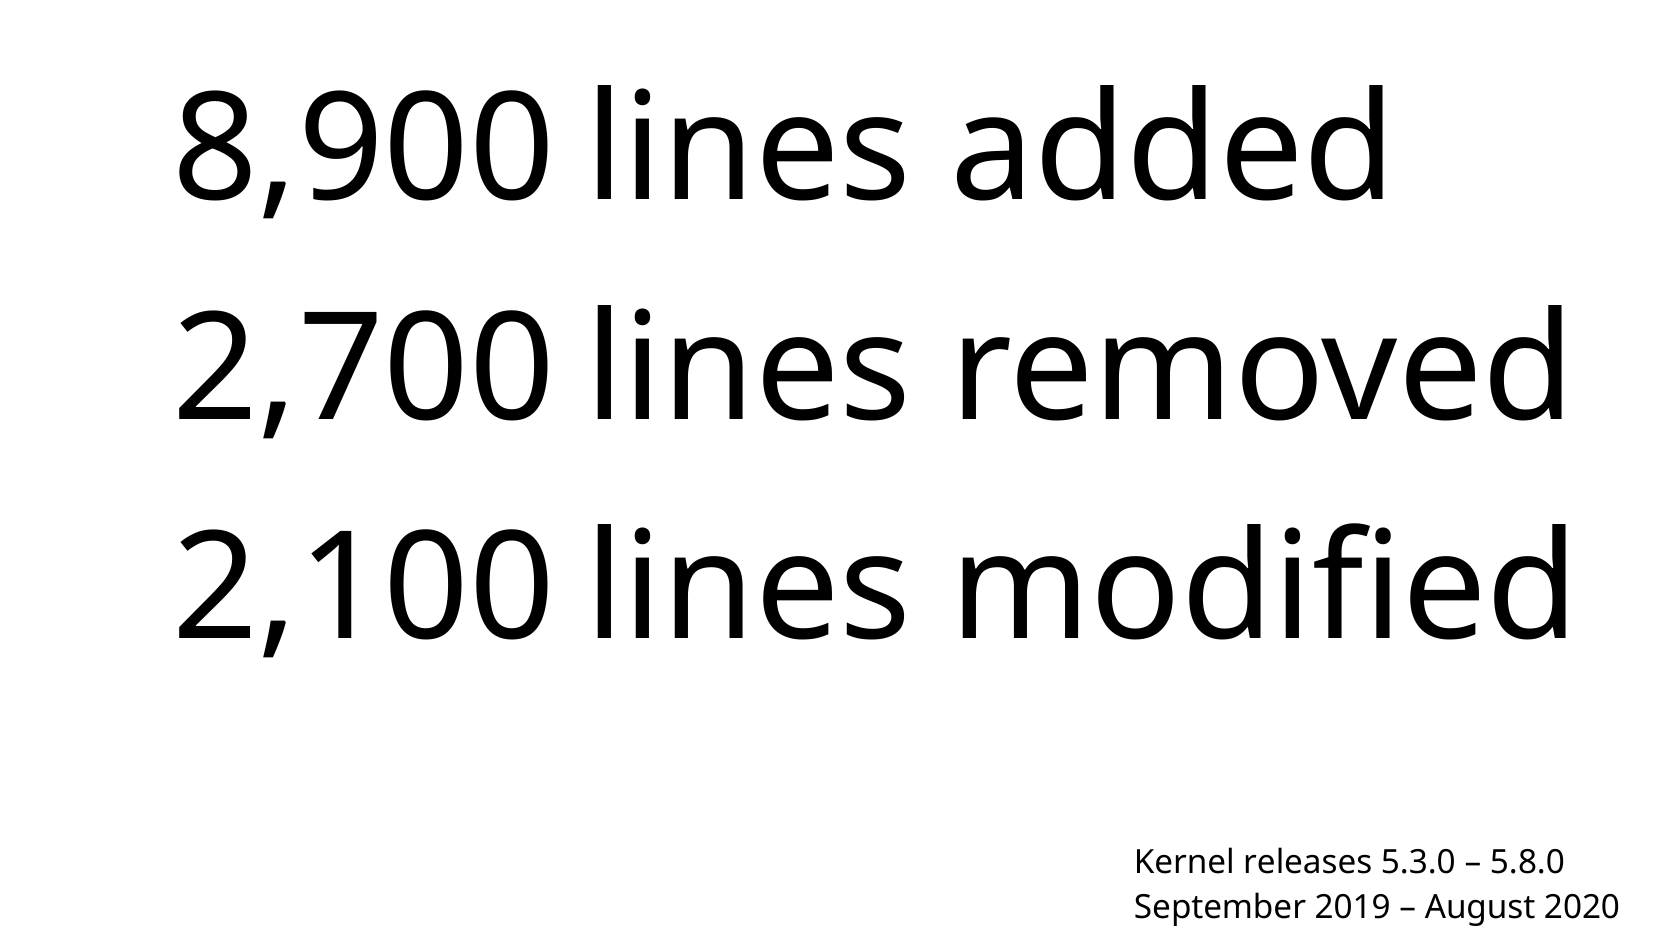

| 8,900 | lines added |
| --- | --- |
| 2,700 | lines removed |
| 2,100 | lines modified |
Kernel releases 5.3.0 – 5.8.0
September 2019 – August 2020